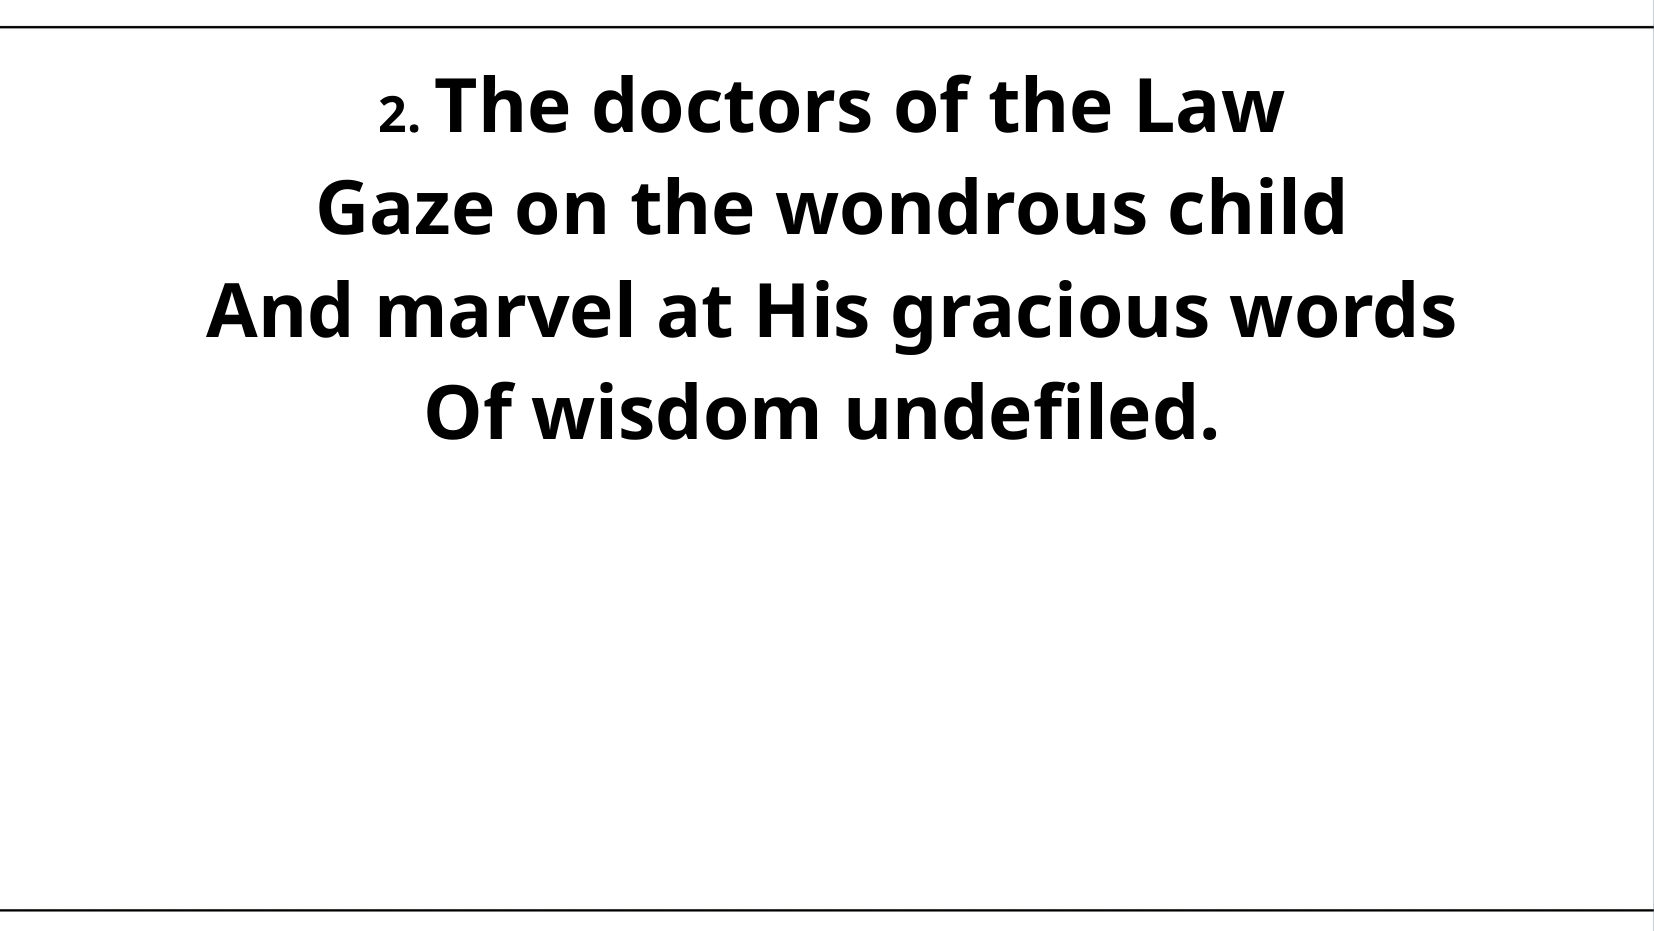

2. The doctors of the Law
Gaze on the wondrous child
And marvel at His gracious words
Of wisdom undefiled.